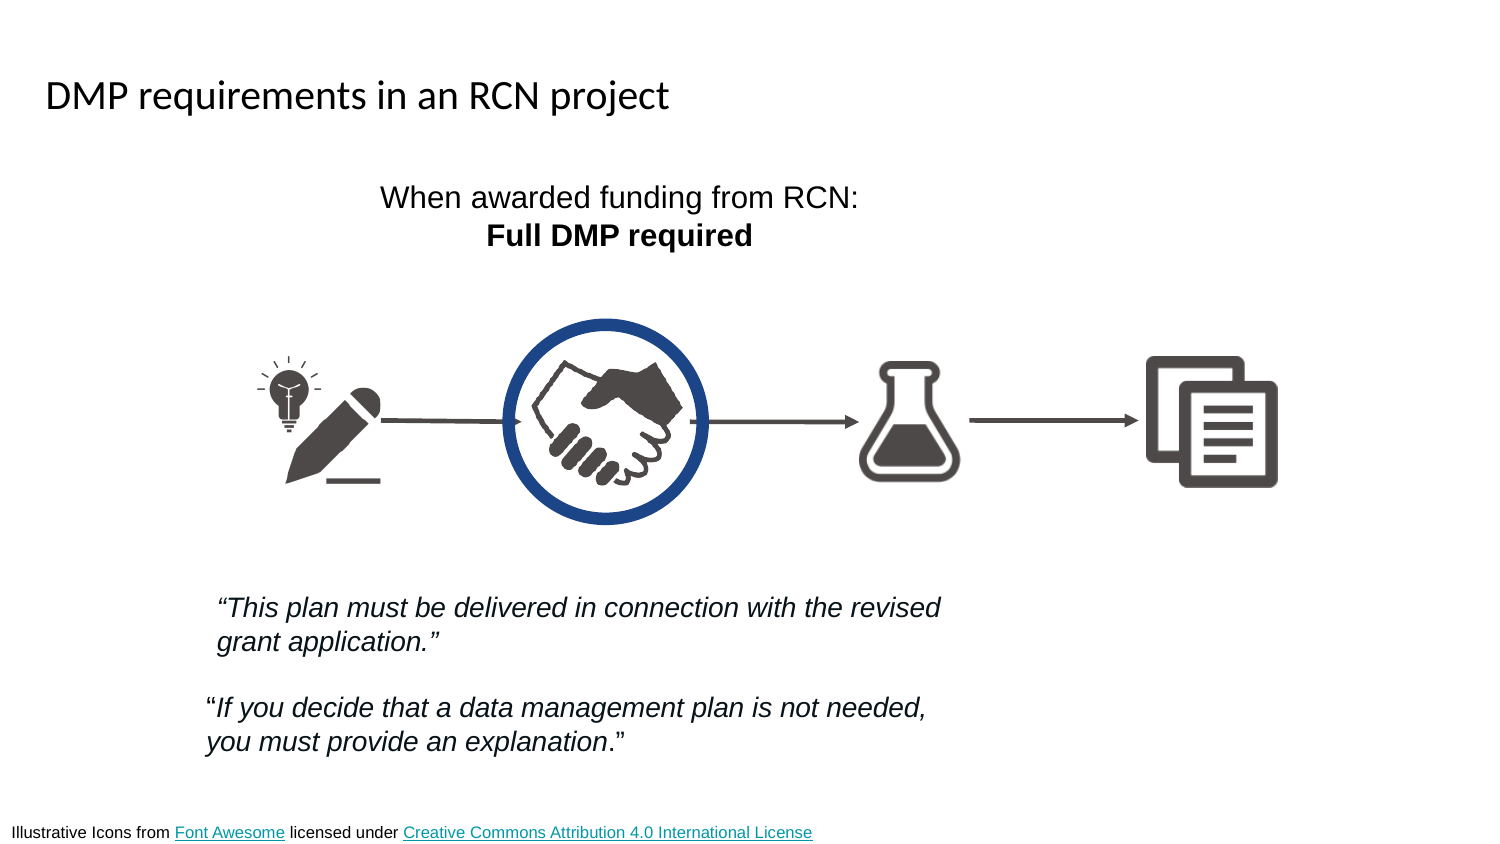

DMP requirements in an RCN project
When awarded funding from RCN:
Full DMP required
“This plan must be delivered in connection with the revised grant application.”
“If you decide that a data management plan is not needed, you must provide an explanation.”
Illustrative Icons from Font Awesome licensed under Creative Commons Attribution 4.0 International License